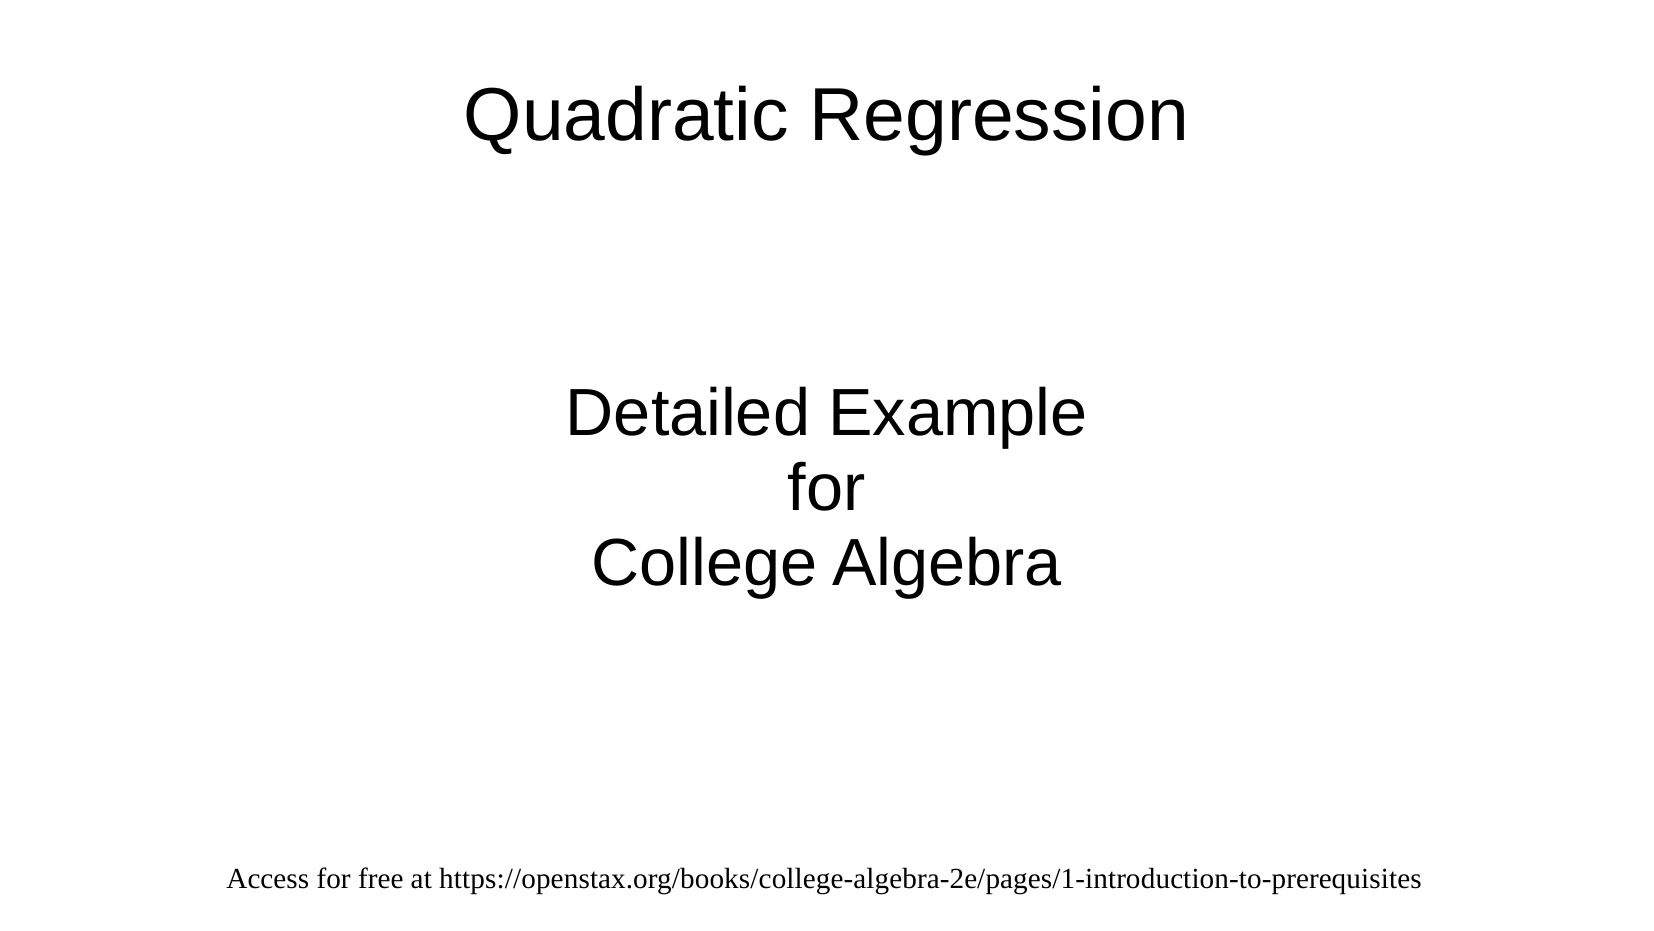

# Quadratic Regression
Detailed Example
for
College Algebra
Access for free at https://openstax.org/books/college-algebra-2e/pages/1-introduction-to-prerequisites